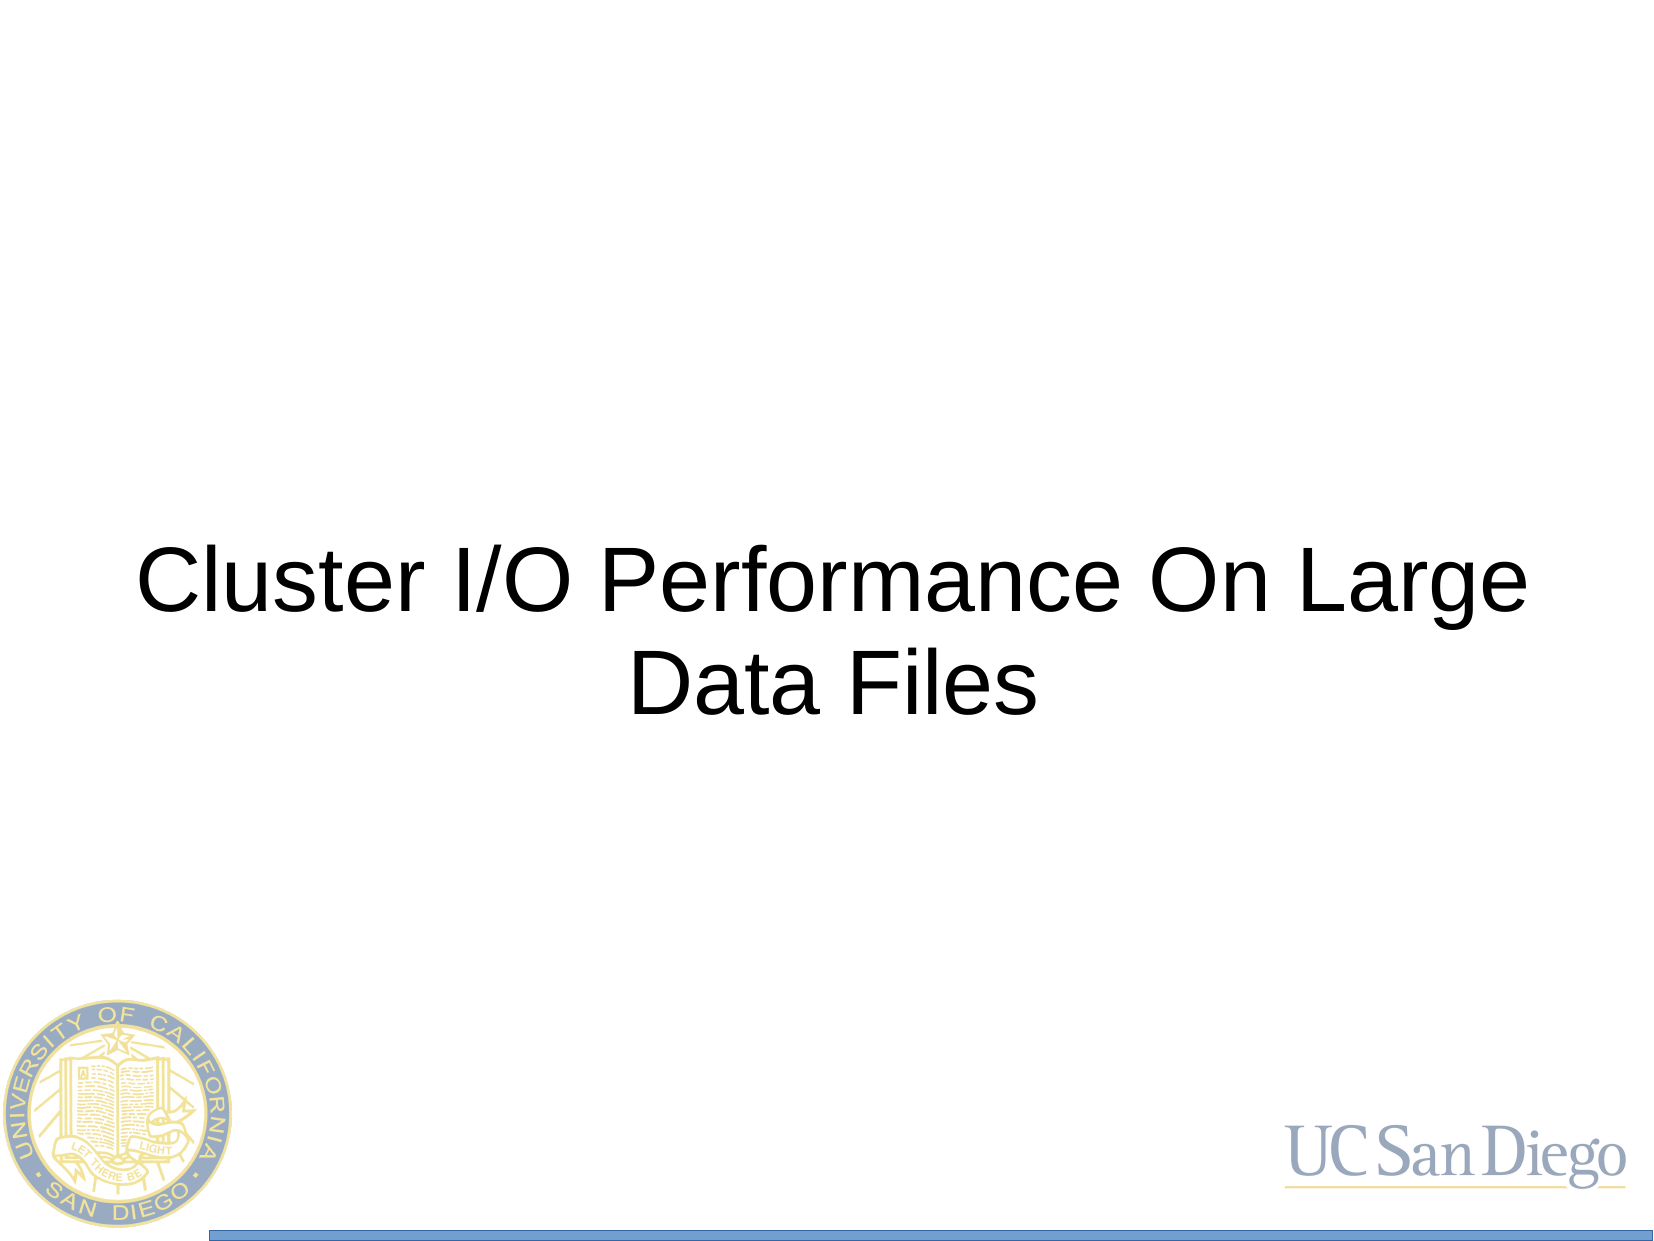

# Cluster I/O Performance On Large Data Files